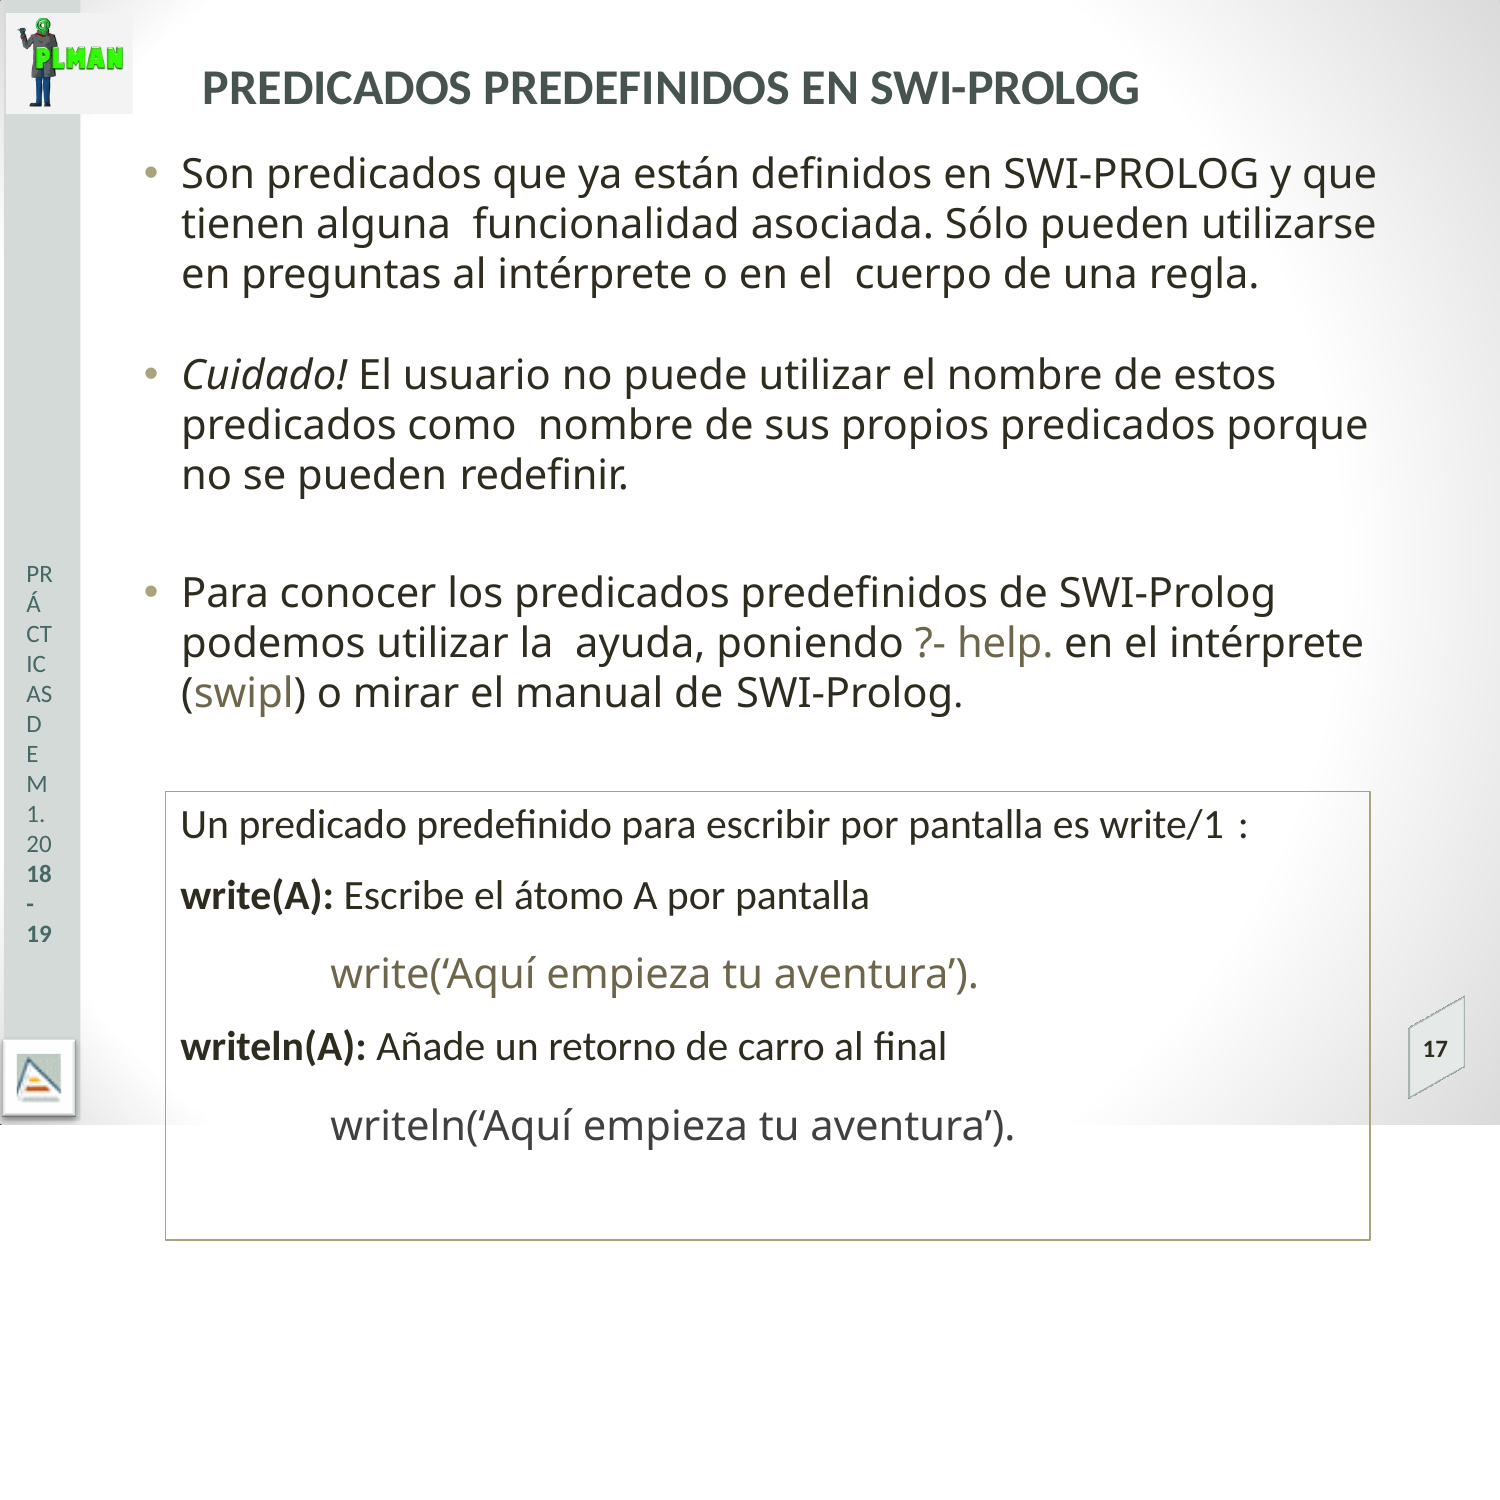

PREDICADOS PREDEFINIDOS EN SWI-PROLOG
Son predicados que ya están definidos en SWI-PROLOG y que tienen alguna funcionalidad asociada. Sólo pueden utilizarse en preguntas al intérprete o en el cuerpo de una regla.
Cuidado! El usuario no puede utilizar el nombre de estos predicados como nombre de sus propios predicados porque no se pueden redefinir.
Para conocer los predicados predefinidos de SWI-Prolog podemos utilizar la ayuda, poniendo ?- help. en el intérprete (swipl) o mirar el manual de SWI-Prolog.
PRÁCTICAS DE M1. 2018-19
Un predicado predefinido para escribir por pantalla es write/1 :
write(A): Escribe el átomo A por pantalla
write(‘Aquí empieza tu aventura’).
writeln(A): Añade un retorno de carro al final
writeln(‘Aquí empieza tu aventura’).